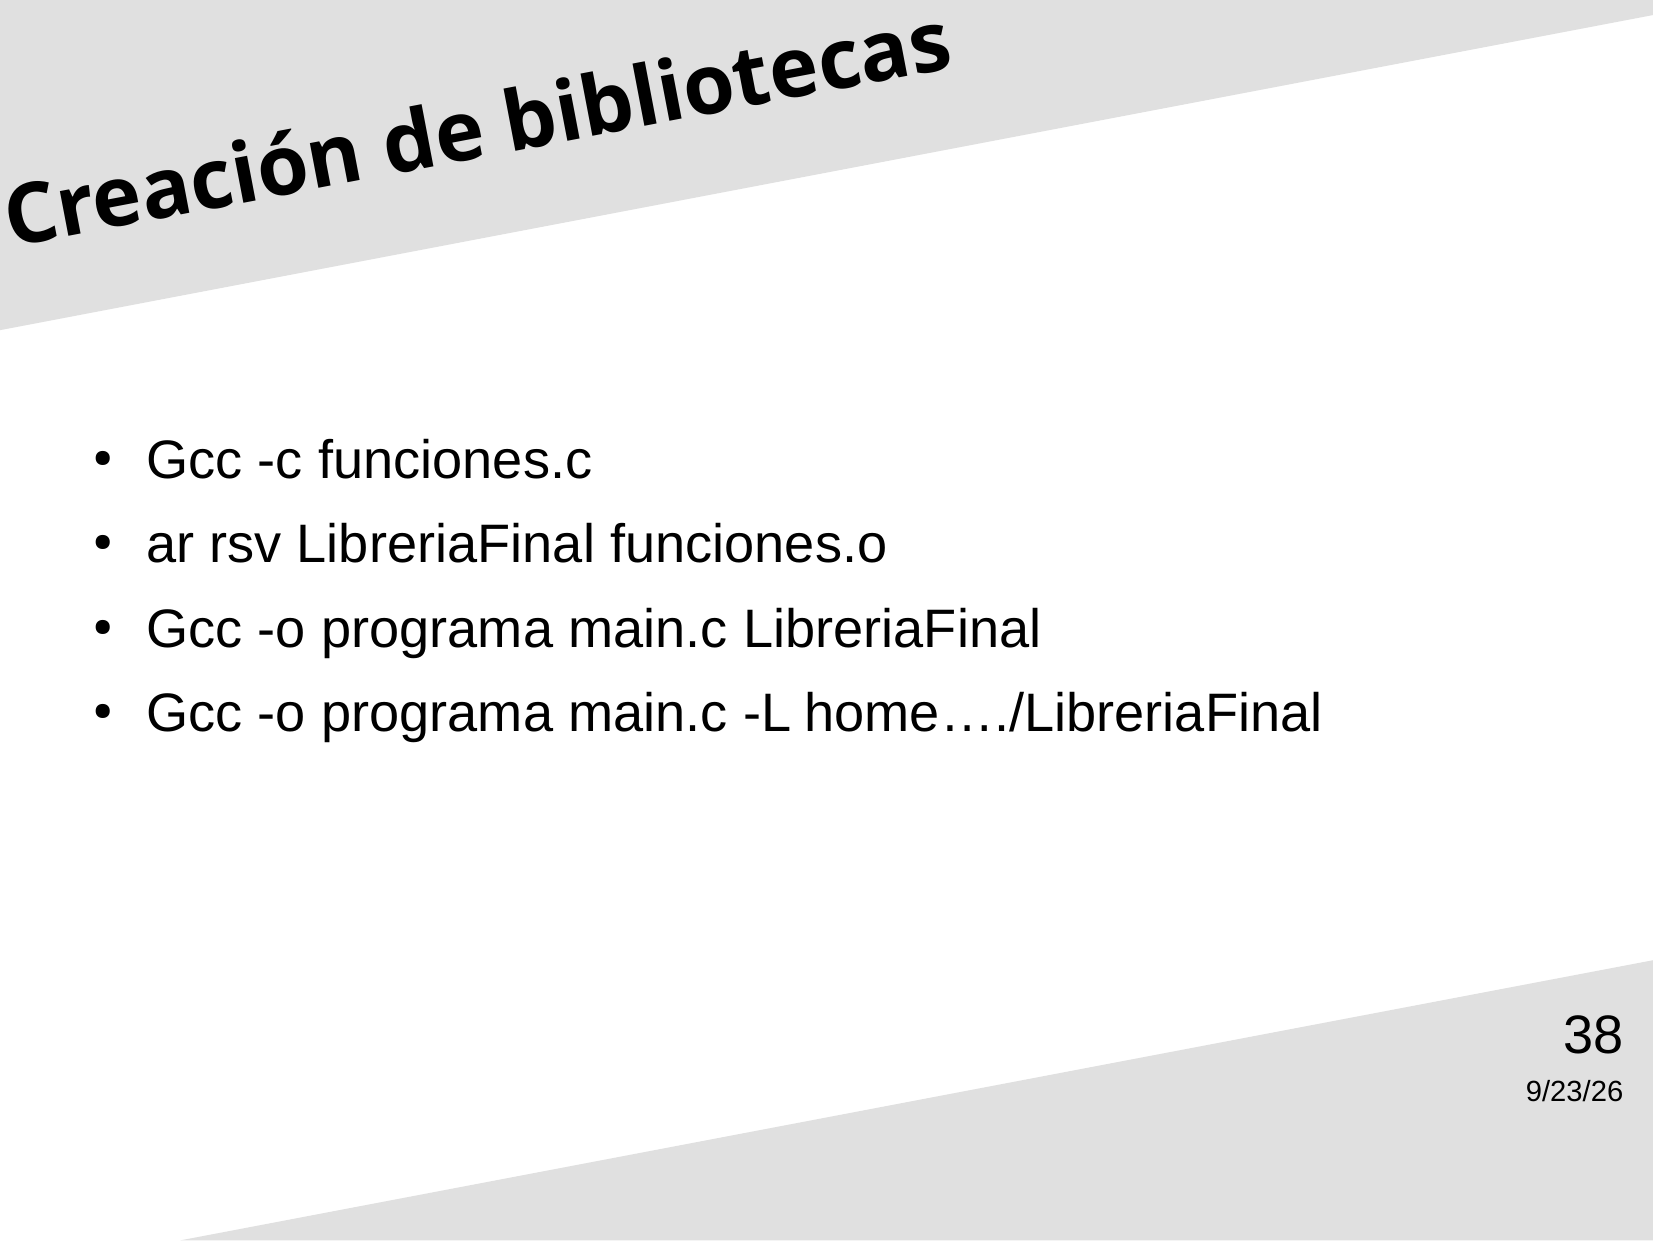

# Creación de bibliotecas
Gcc -c funciones.c
ar rsv LibreriaFinal funciones.o
Gcc -o programa main.c LibreriaFinal
Gcc -o programa main.c -L home…./LibreriaFinal
38